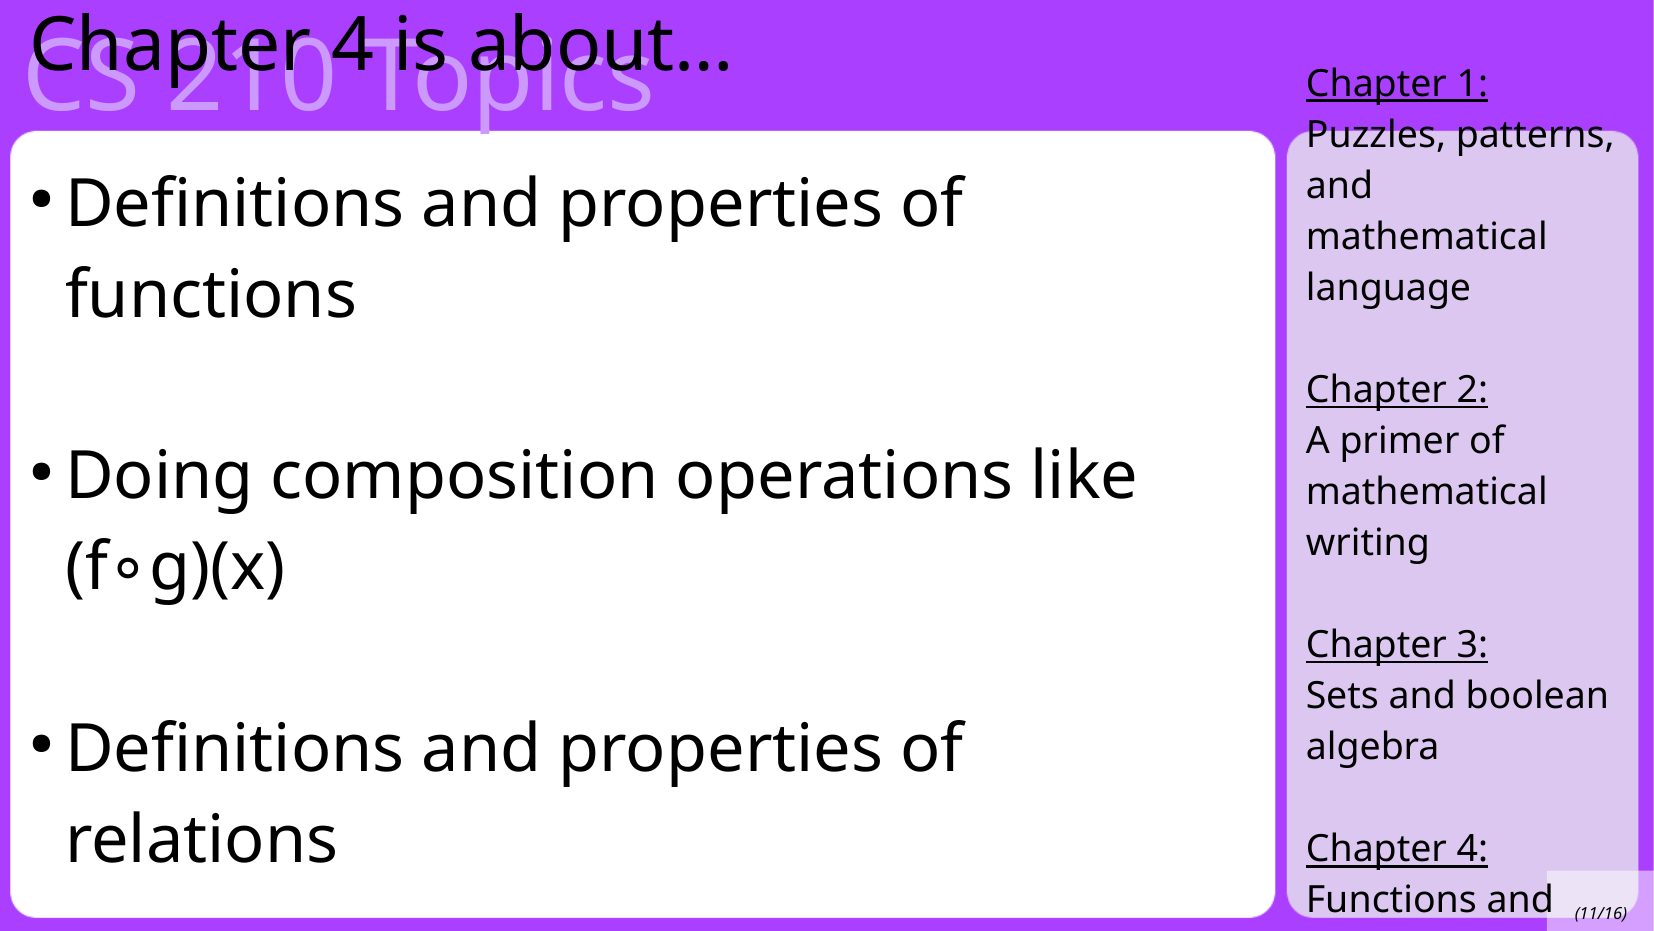

Chapter 4 is about…
Definitions and properties of functions
Doing composition operations like (f∘g)(x)
Definitions and properties of relations
Diagramming relations
# CS 210 Topics
Chapter 1:
Puzzles, patterns, and mathematical language
Chapter 2:
A primer of mathematical writing
Chapter 3:
Sets and boolean algebra
Chapter 4: Functions and relations